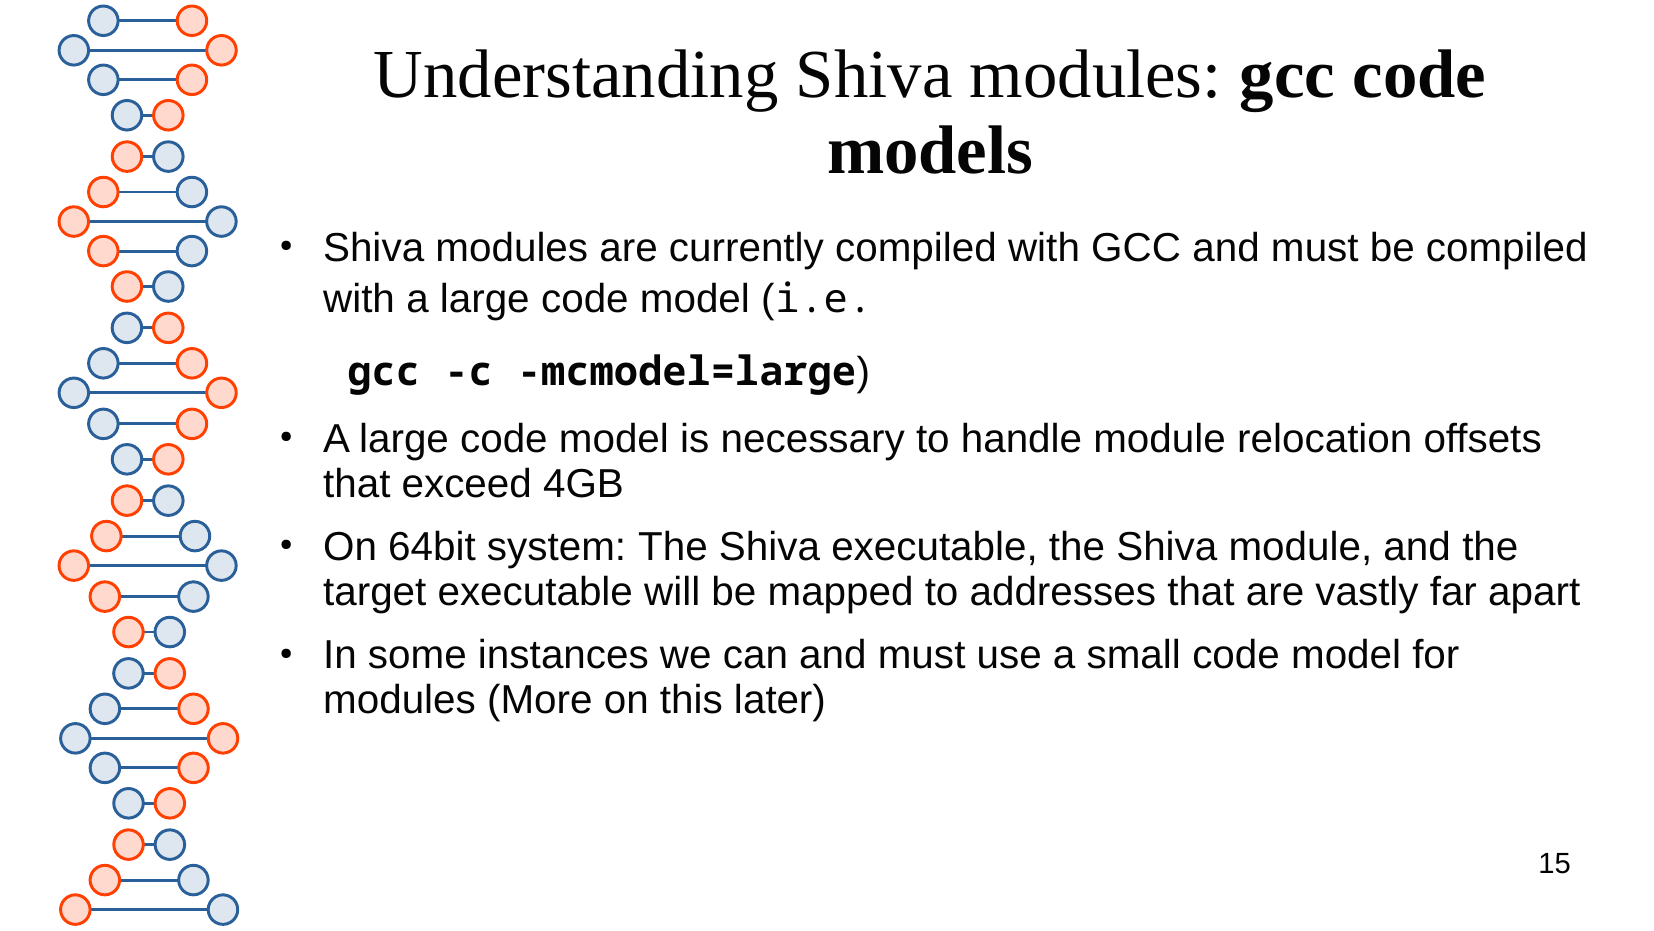

# Understanding Shiva modules: gcc code models
Shiva modules are currently compiled with GCC and must be compiled with a large code model (i.e.
 gcc -c -mcmodel=large)
A large code model is necessary to handle module relocation offsets that exceed 4GB
On 64bit system: The Shiva executable, the Shiva module, and the target executable will be mapped to addresses that are vastly far apart
In some instances we can and must use a small code model for modules (More on this later)
15